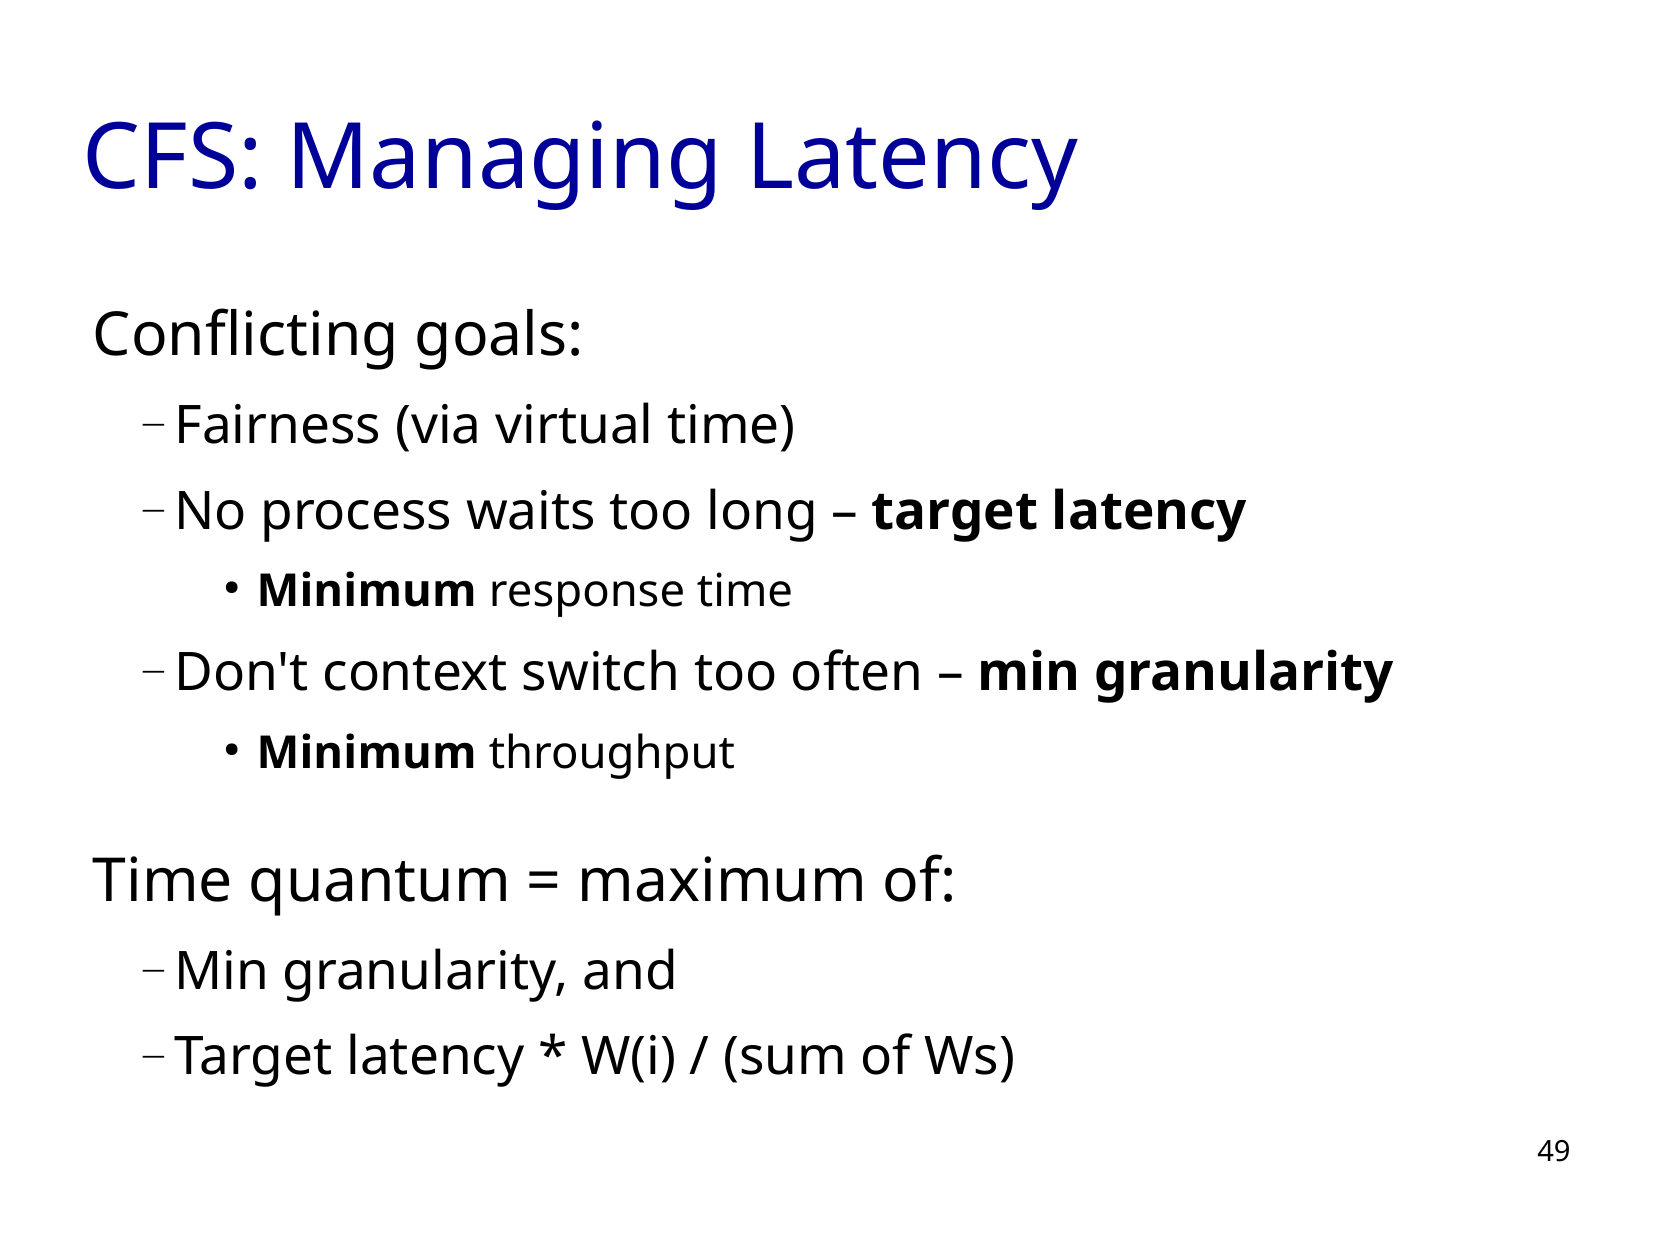

# CFS: Managing Latency
Conflicting goals:
Fairness (via virtual time)
No process waits too long – target latency
Minimum response time
Don't context switch too often – min granularity
Minimum throughput
Time quantum = maximum of:
Min granularity, and
Target latency * W(i) / (sum of Ws)
49